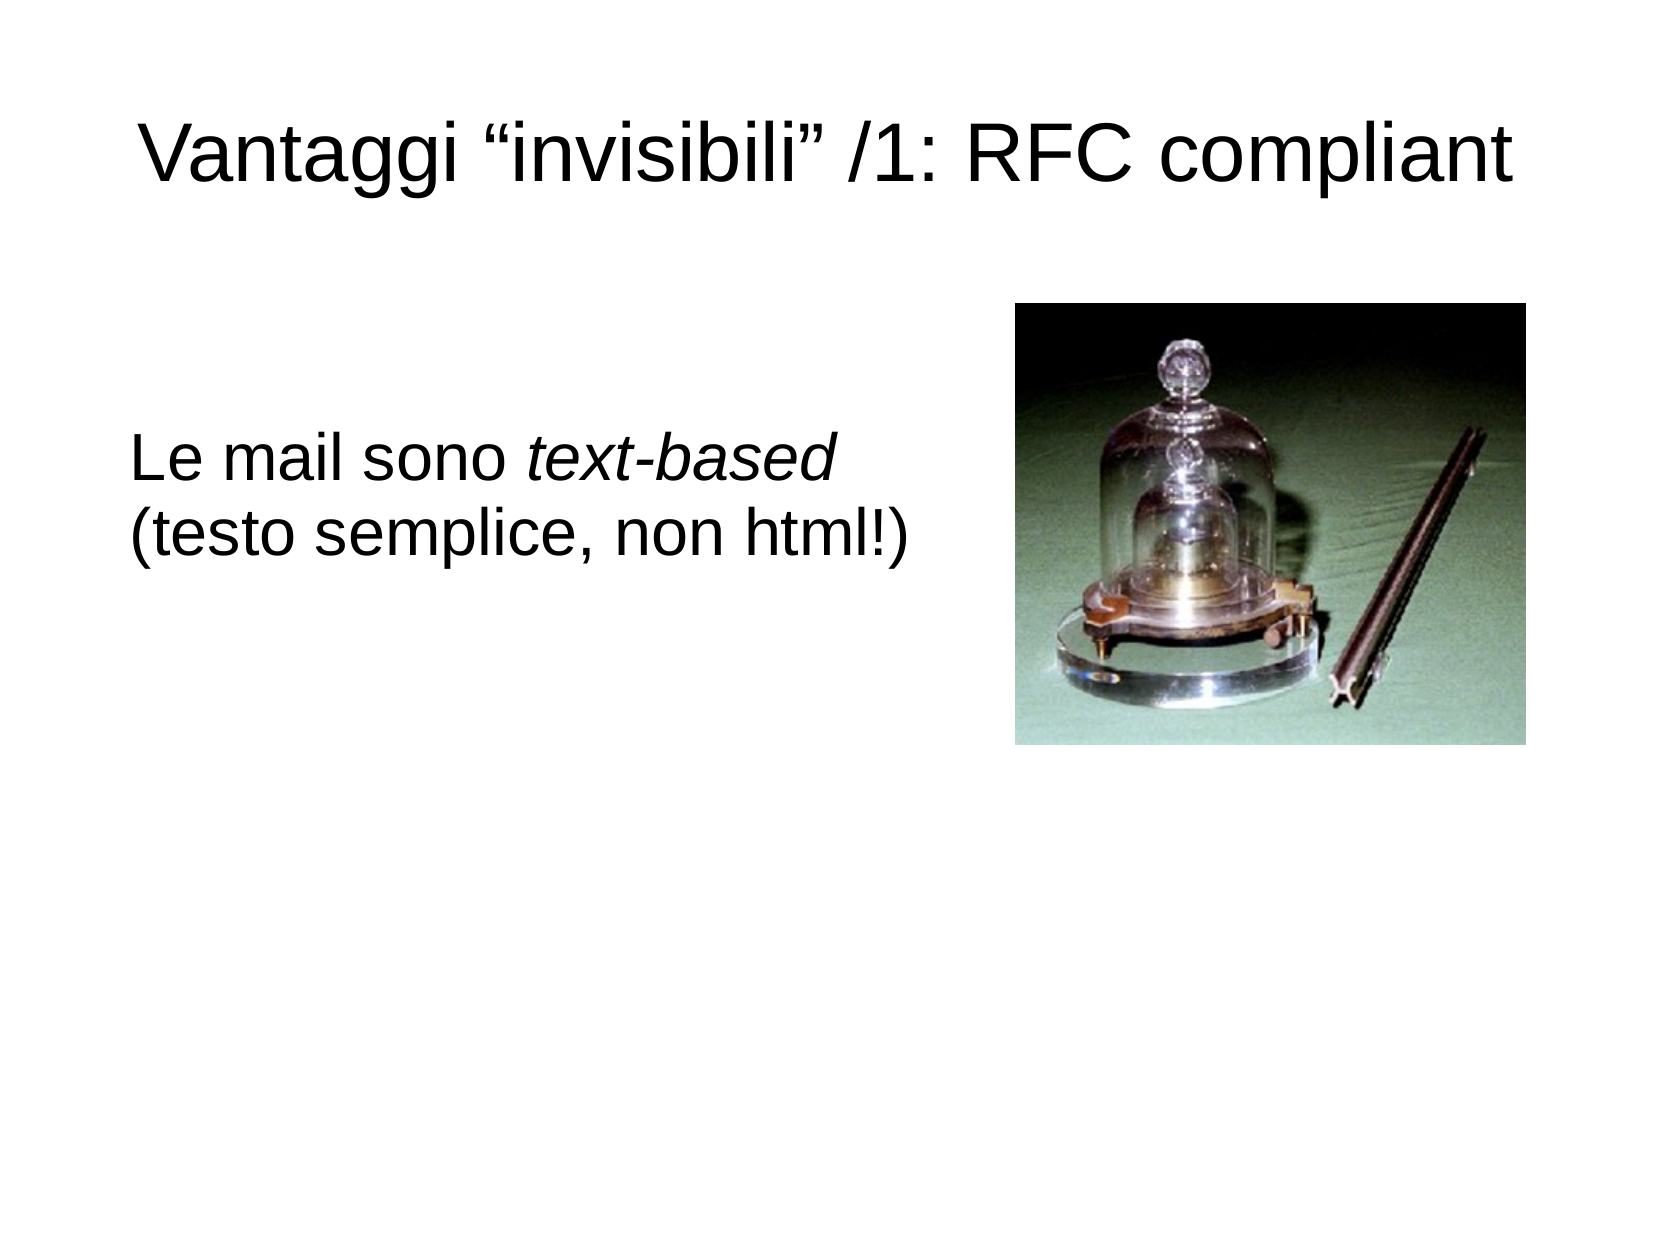

# Vantaggi “invisibili” /1: RFC compliant
Le mail sono text-based (testo semplice, non html!)